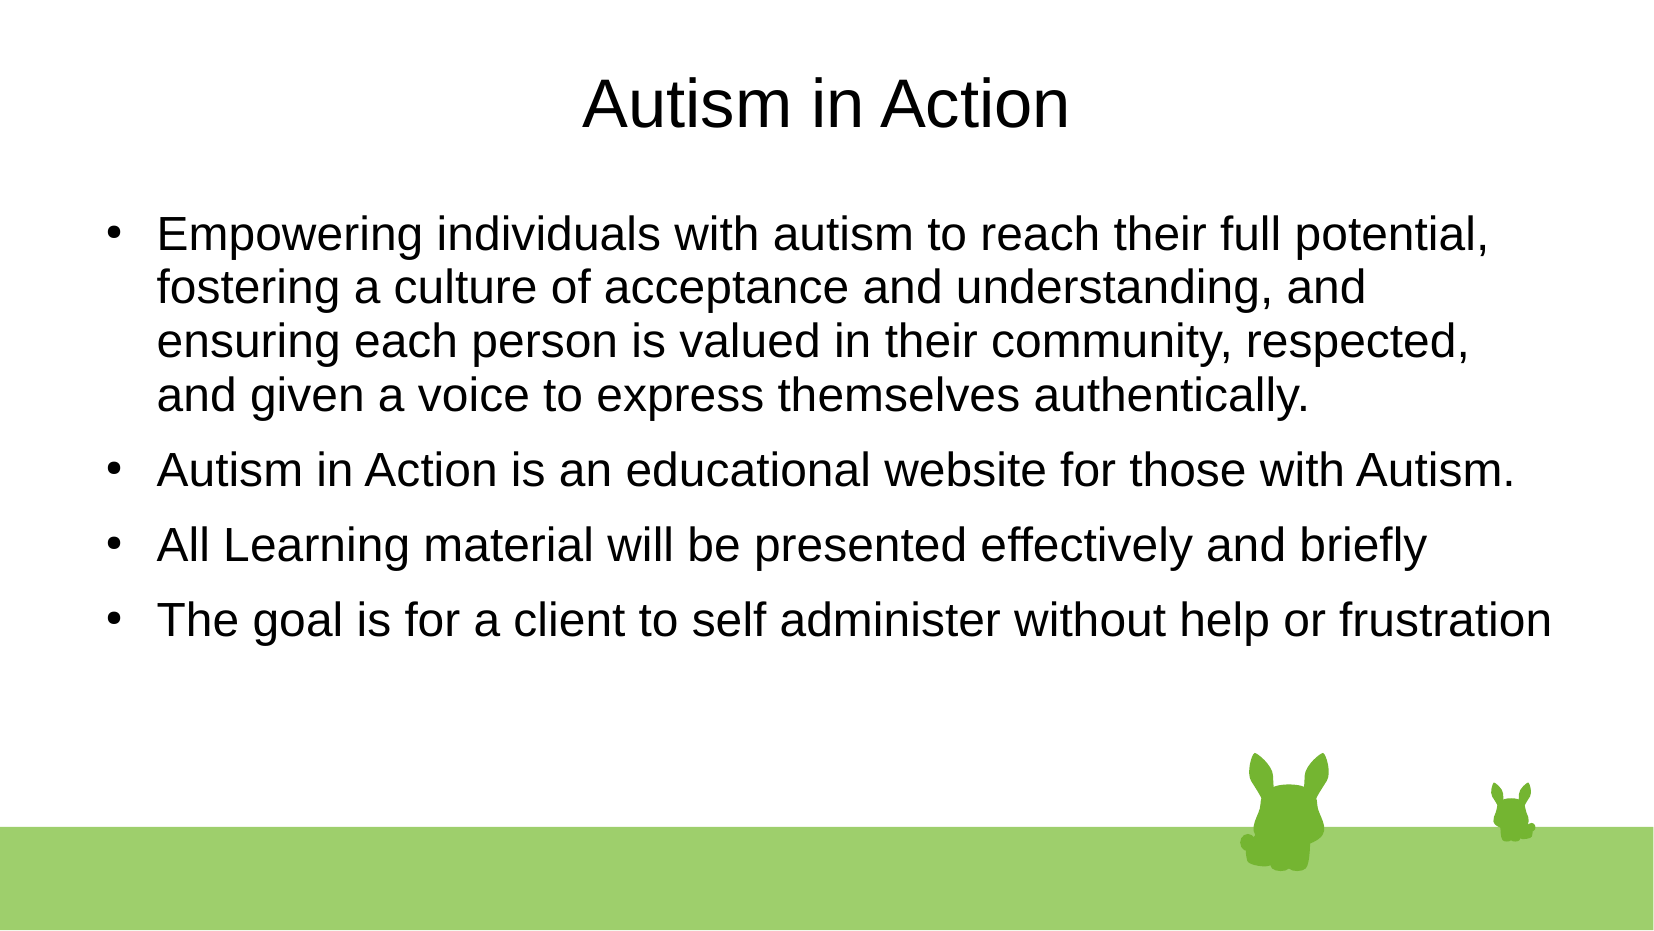

# Autism in Action
Empowering individuals with autism to reach their full potential, fostering a culture of acceptance and understanding, and ensuring each person is valued in their community, respected, and given a voice to express themselves authentically.
Autism in Action is an educational website for those with Autism.
All Learning material will be presented effectively and briefly
The goal is for a client to self administer without help or frustration